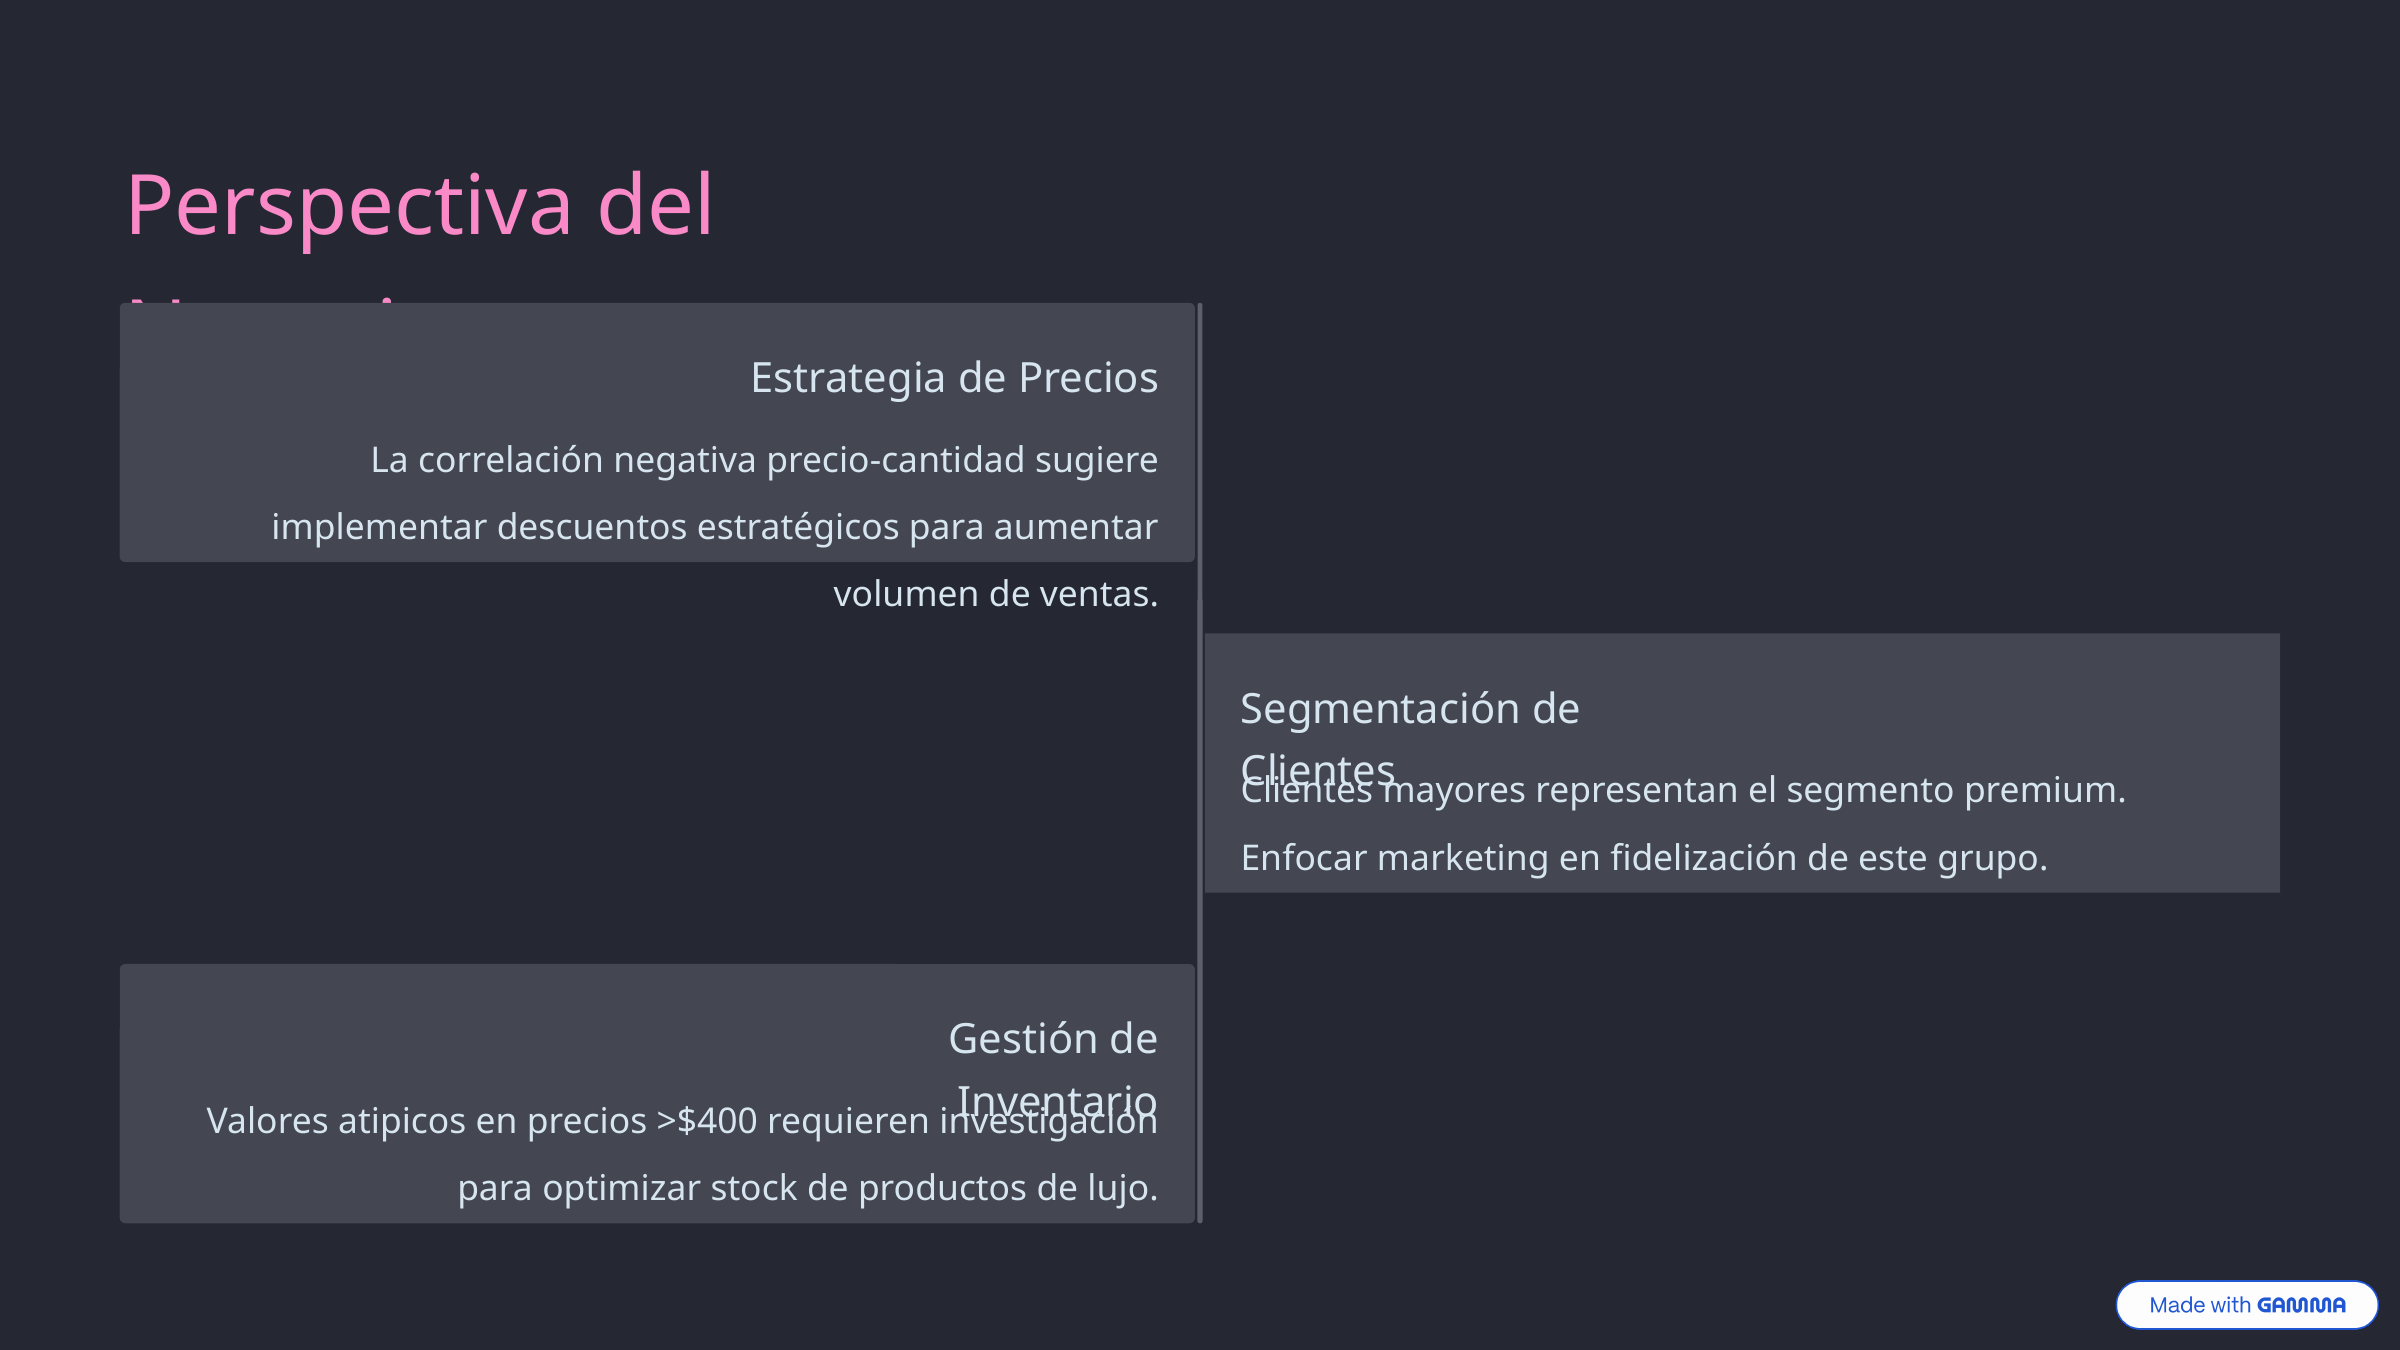

Perspectiva del Negocio
Estrategia de Precios
La correlación negativa precio-cantidad sugiere implementar descuentos estratégicos para aumentar volumen de ventas.
Segmentación de Clientes
Clientes mayores representan el segmento premium. Enfocar marketing en fidelización de este grupo.
Gestión de Inventario
Valores atipicos en precios >$400 requieren investigación para optimizar stock de productos de lujo.